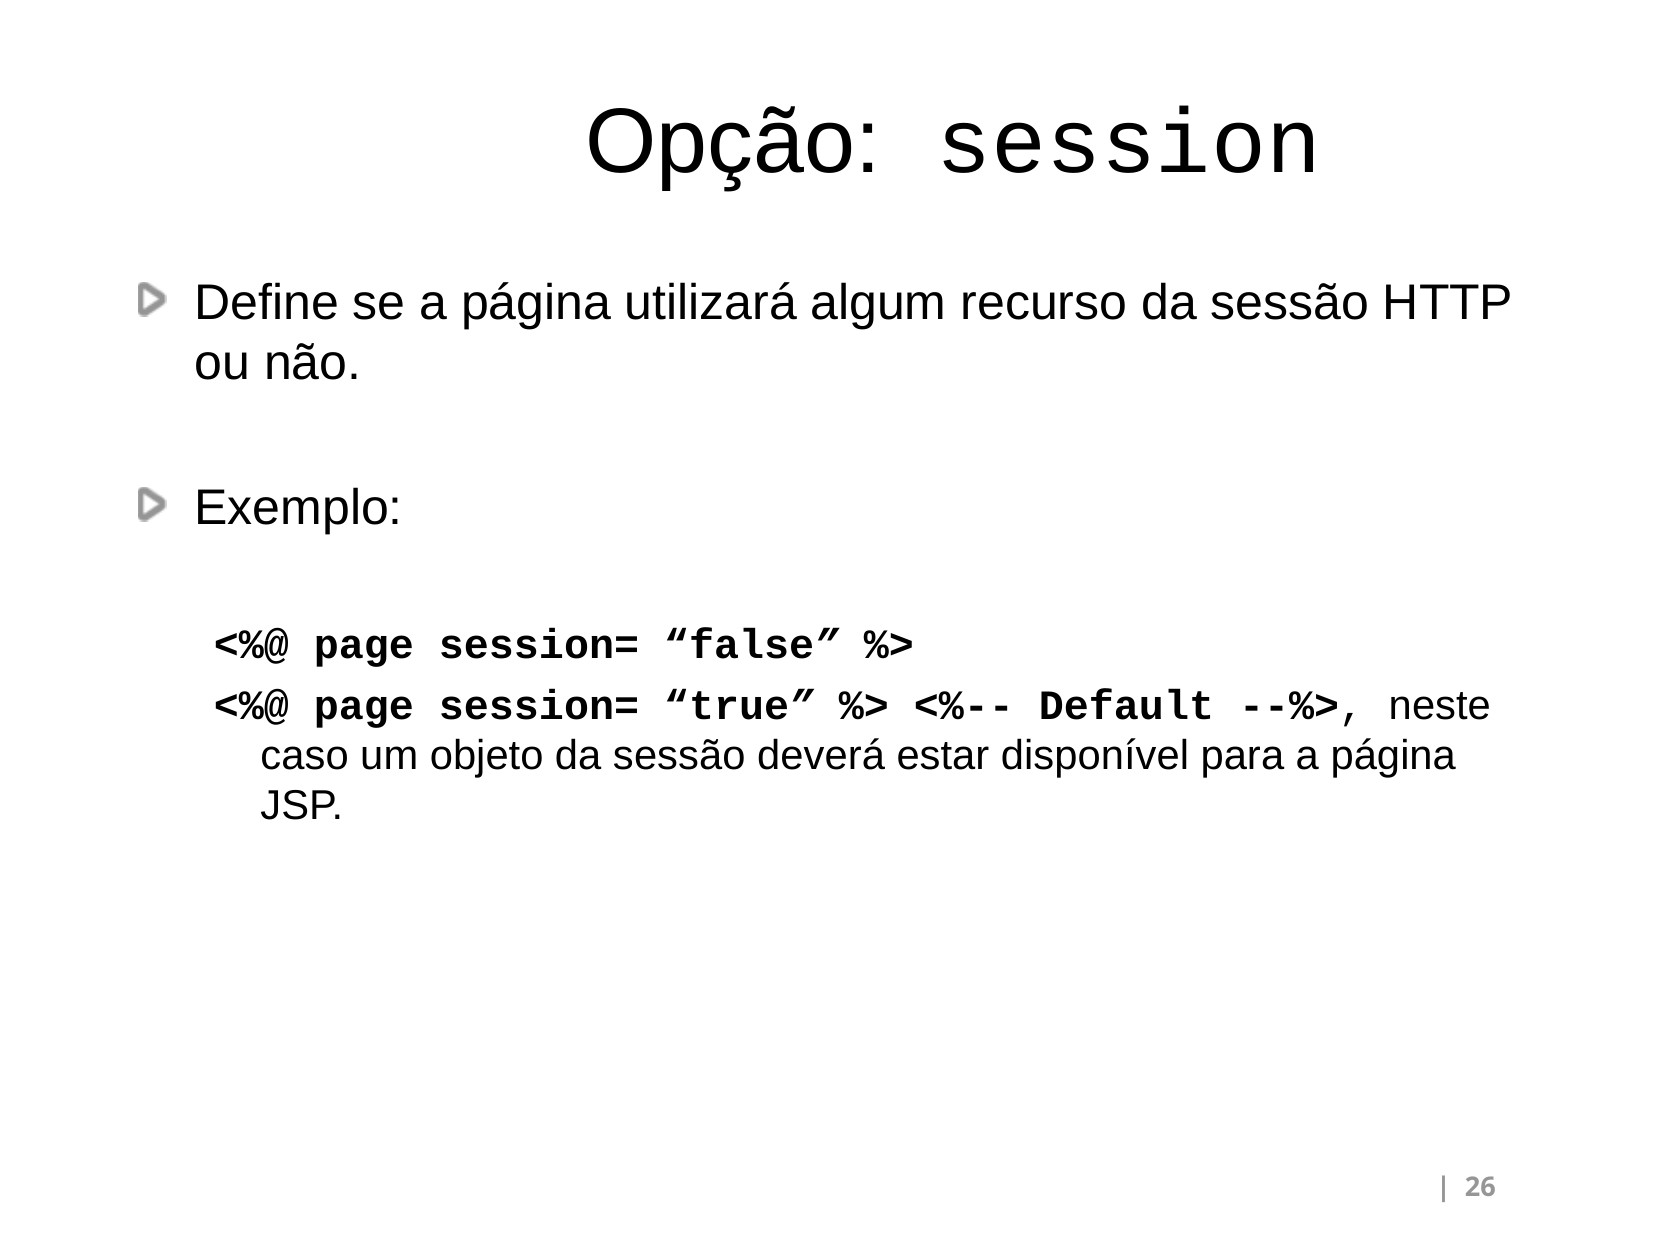

# Opção: session
Define se a página utilizará algum recurso da sessão HTTP ou não.
Exemplo:
<%@ page session= “false” %>
<%@ page session= “true” %> <%-- Default --%>, neste caso um objeto da sessão deverá estar disponível para a página JSP.